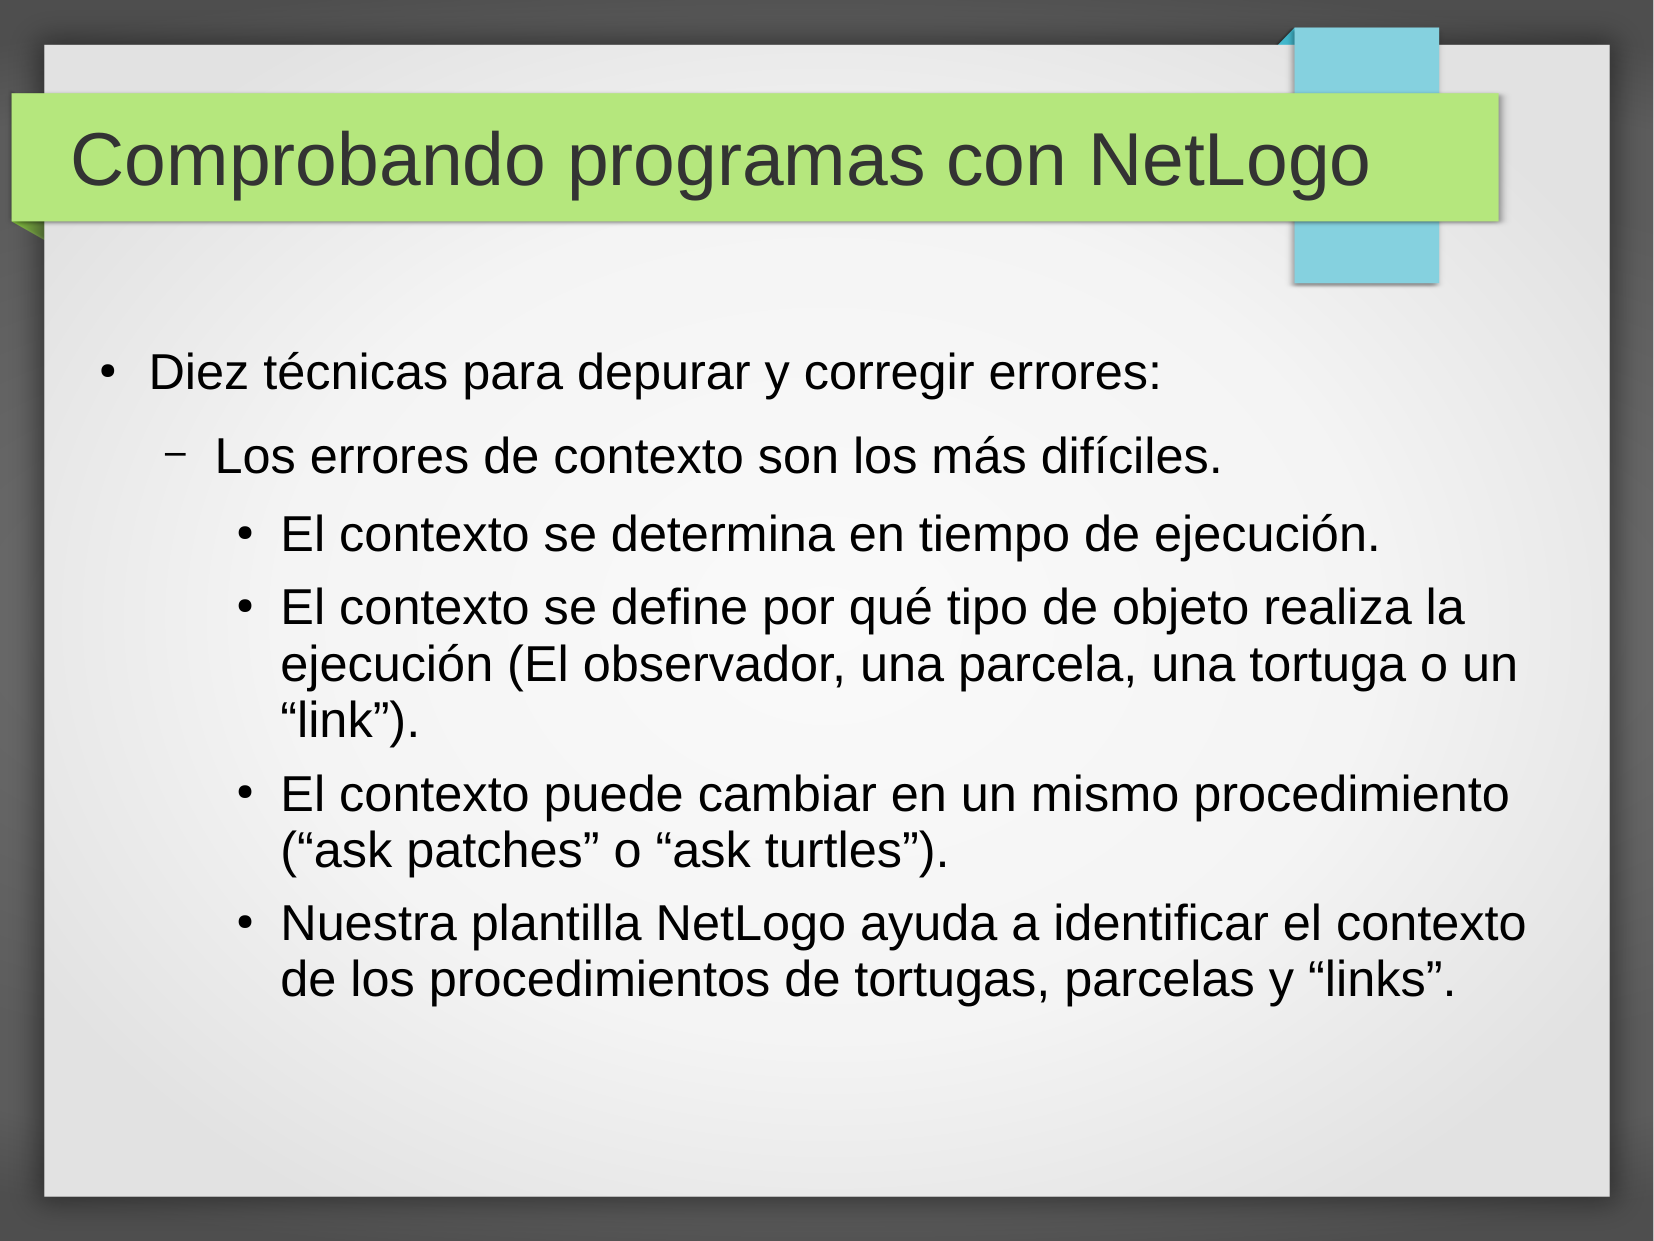

# Comprobando programas con NetLogo
Diez técnicas para depurar y corregir errores:
Los errores de contexto son los más difíciles.
El contexto se determina en tiempo de ejecución.
El contexto se define por qué tipo de objeto realiza la ejecución (El observador, una parcela, una tortuga o un “link”).
El contexto puede cambiar en un mismo procedimiento (“ask patches” o “ask turtles”).
Nuestra plantilla NetLogo ayuda a identificar el contexto de los procedimientos de tortugas, parcelas y “links”.